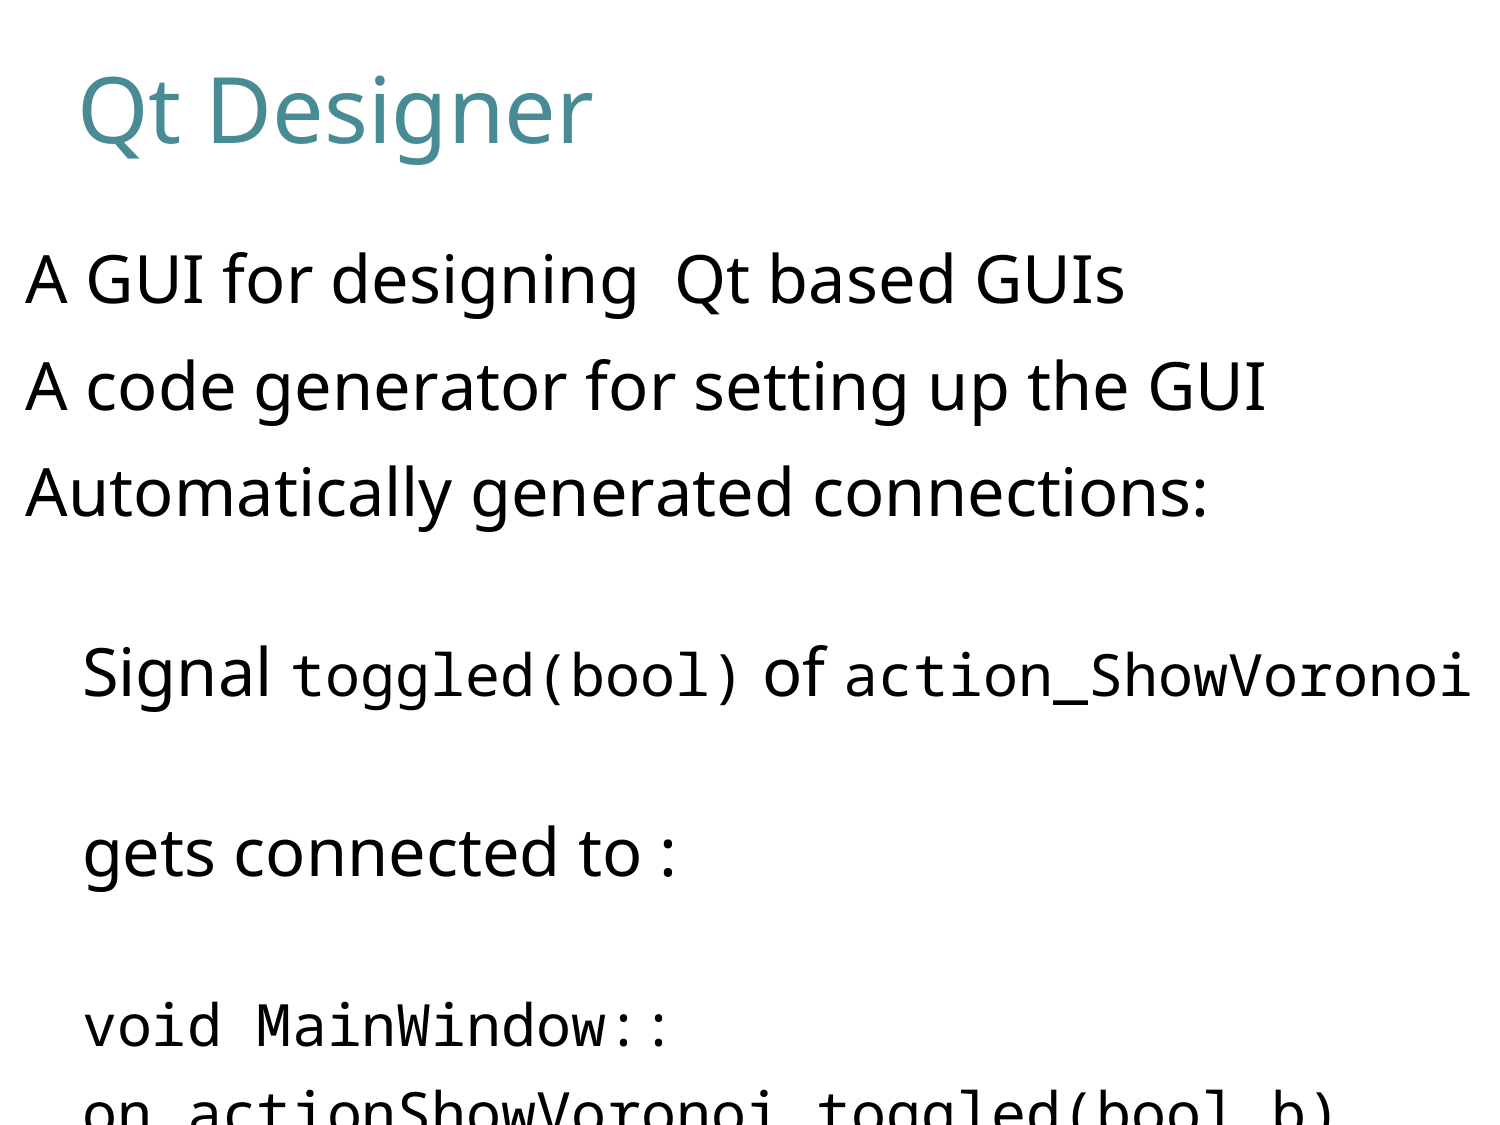

# Qt Designer
A GUI for designing Qt based GUIs
A code generator for setting up the GUI
Automatically generated connections:
Signal toggled(bool) of action_ShowVoronoi
gets connected to :
void MainWindow::
on_actionShowVoronoi_toggled(bool b)